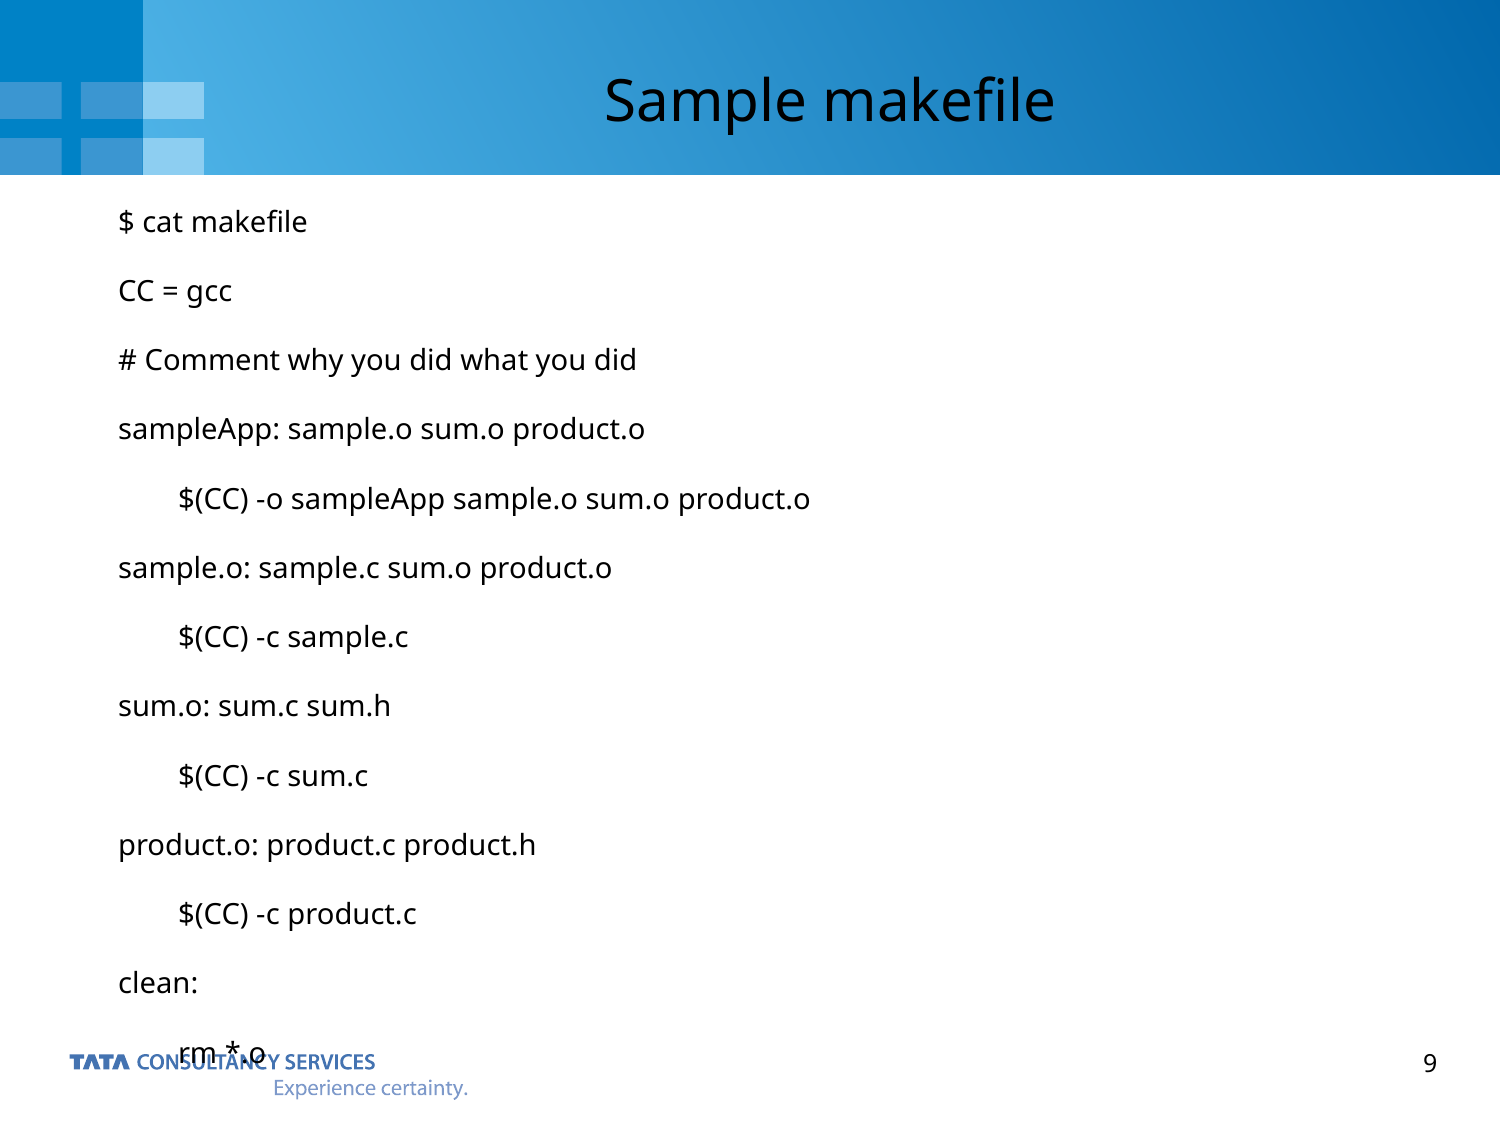

# Sample makefile
$ cat makefile
CC = gcc
# Comment why you did what you did
sampleApp: sample.o sum.o product.o
 $(CC) -o sampleApp sample.o sum.o product.o
sample.o: sample.c sum.o product.o
 $(CC) -c sample.c
sum.o: sum.c sum.h
 $(CC) -c sum.c
product.o: product.c product.h
 $(CC) -c product.c
clean:
 rm *.o